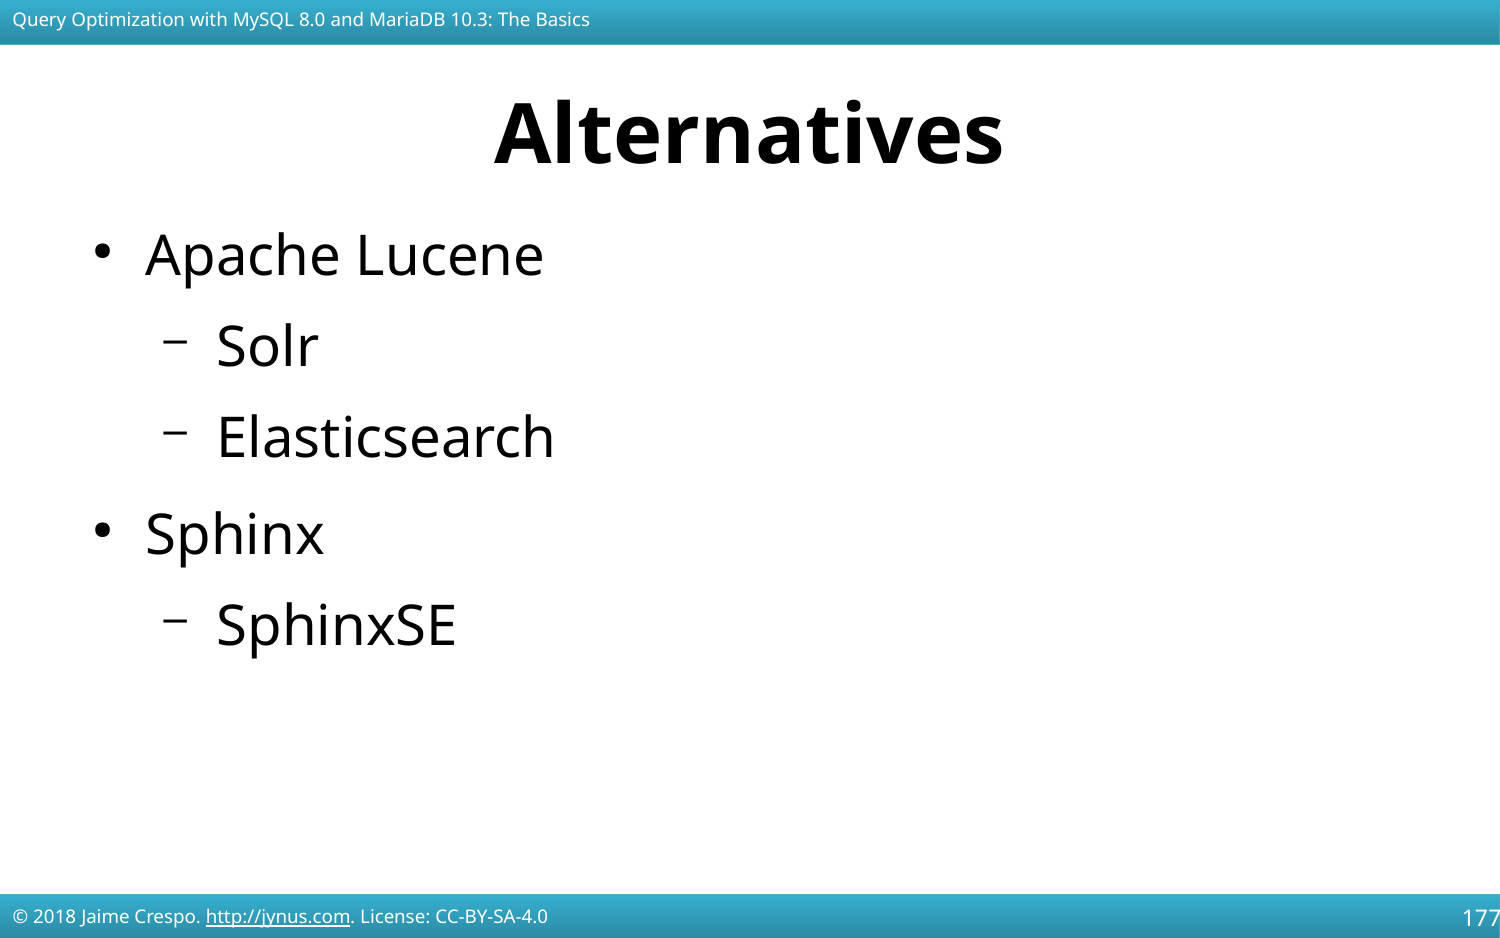

# Alternatives
Apache Lucene
Solr
Elasticsearch
Sphinx
SphinxSE